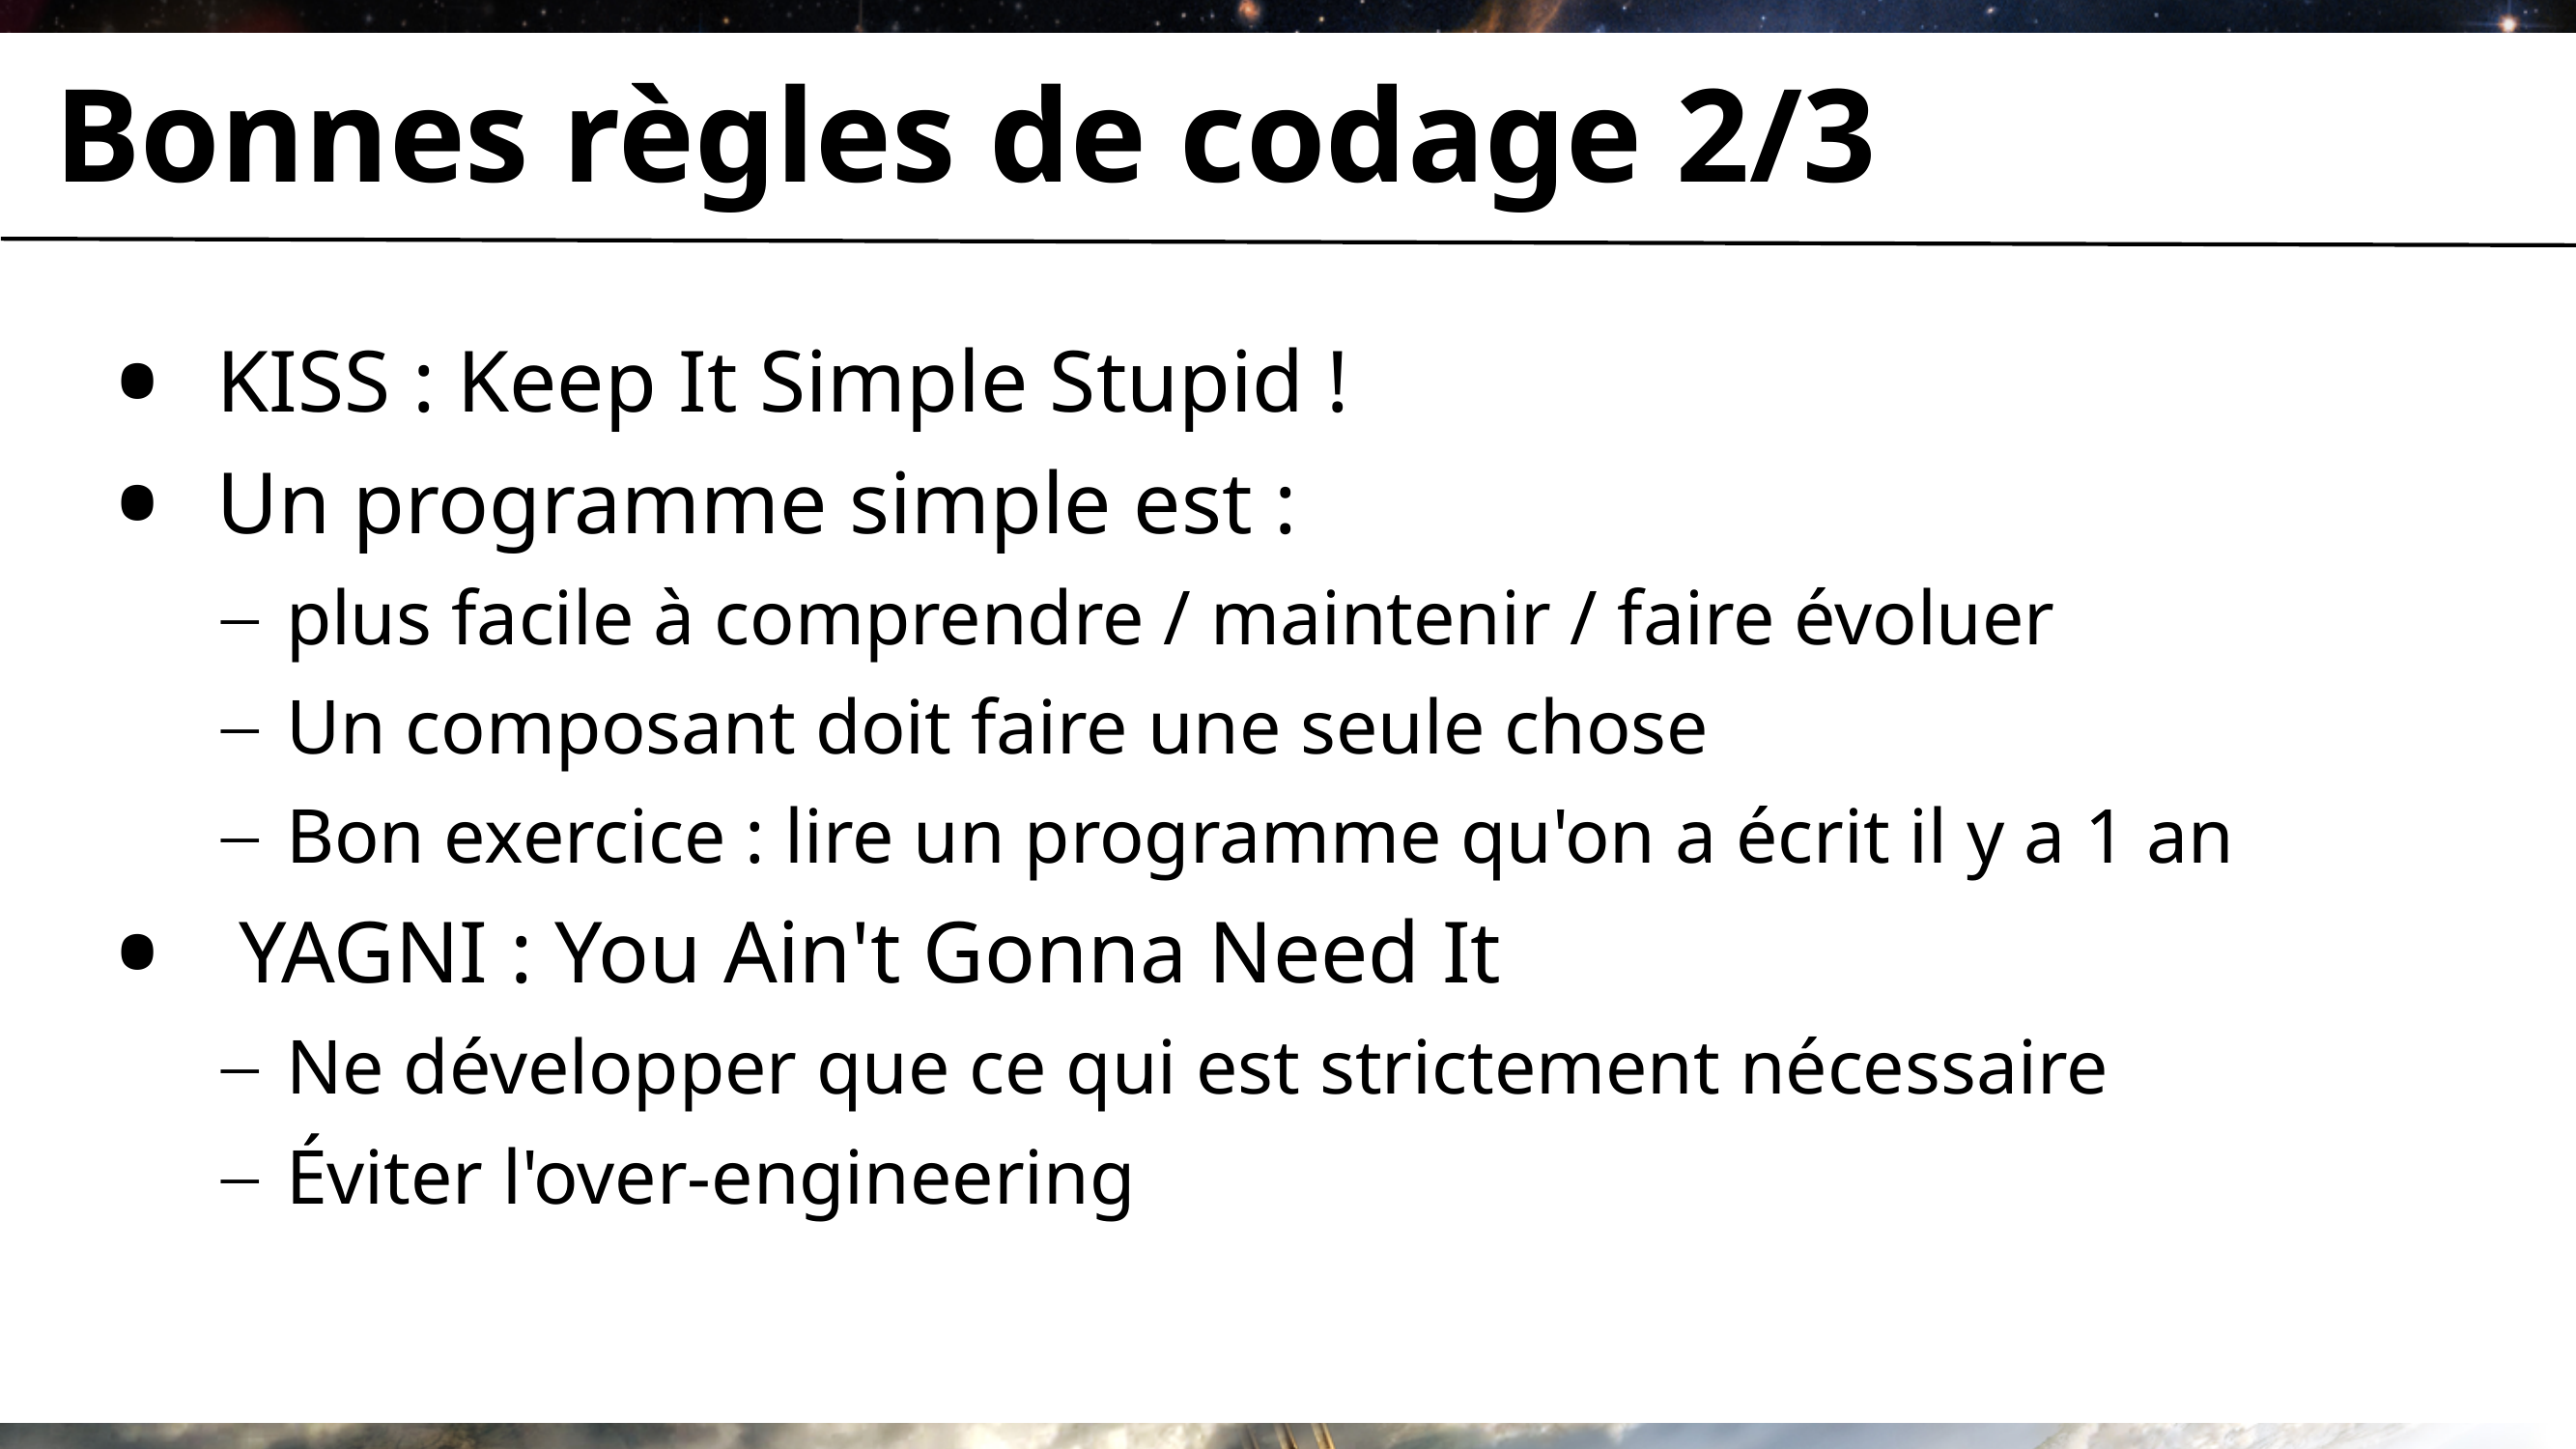

# Bonnes règles de codage 2/3
 KISS : Keep It Simple Stupid !
 Un programme simple est :
 plus facile à comprendre / maintenir / faire évoluer
 Un composant doit faire une seule chose
 Bon exercice : lire un programme qu'on a écrit il y a 1 an
 YAGNI : You Ain't Gonna Need It
 Ne développer que ce qui est strictement nécessaire
 Éviter l'over-engineering